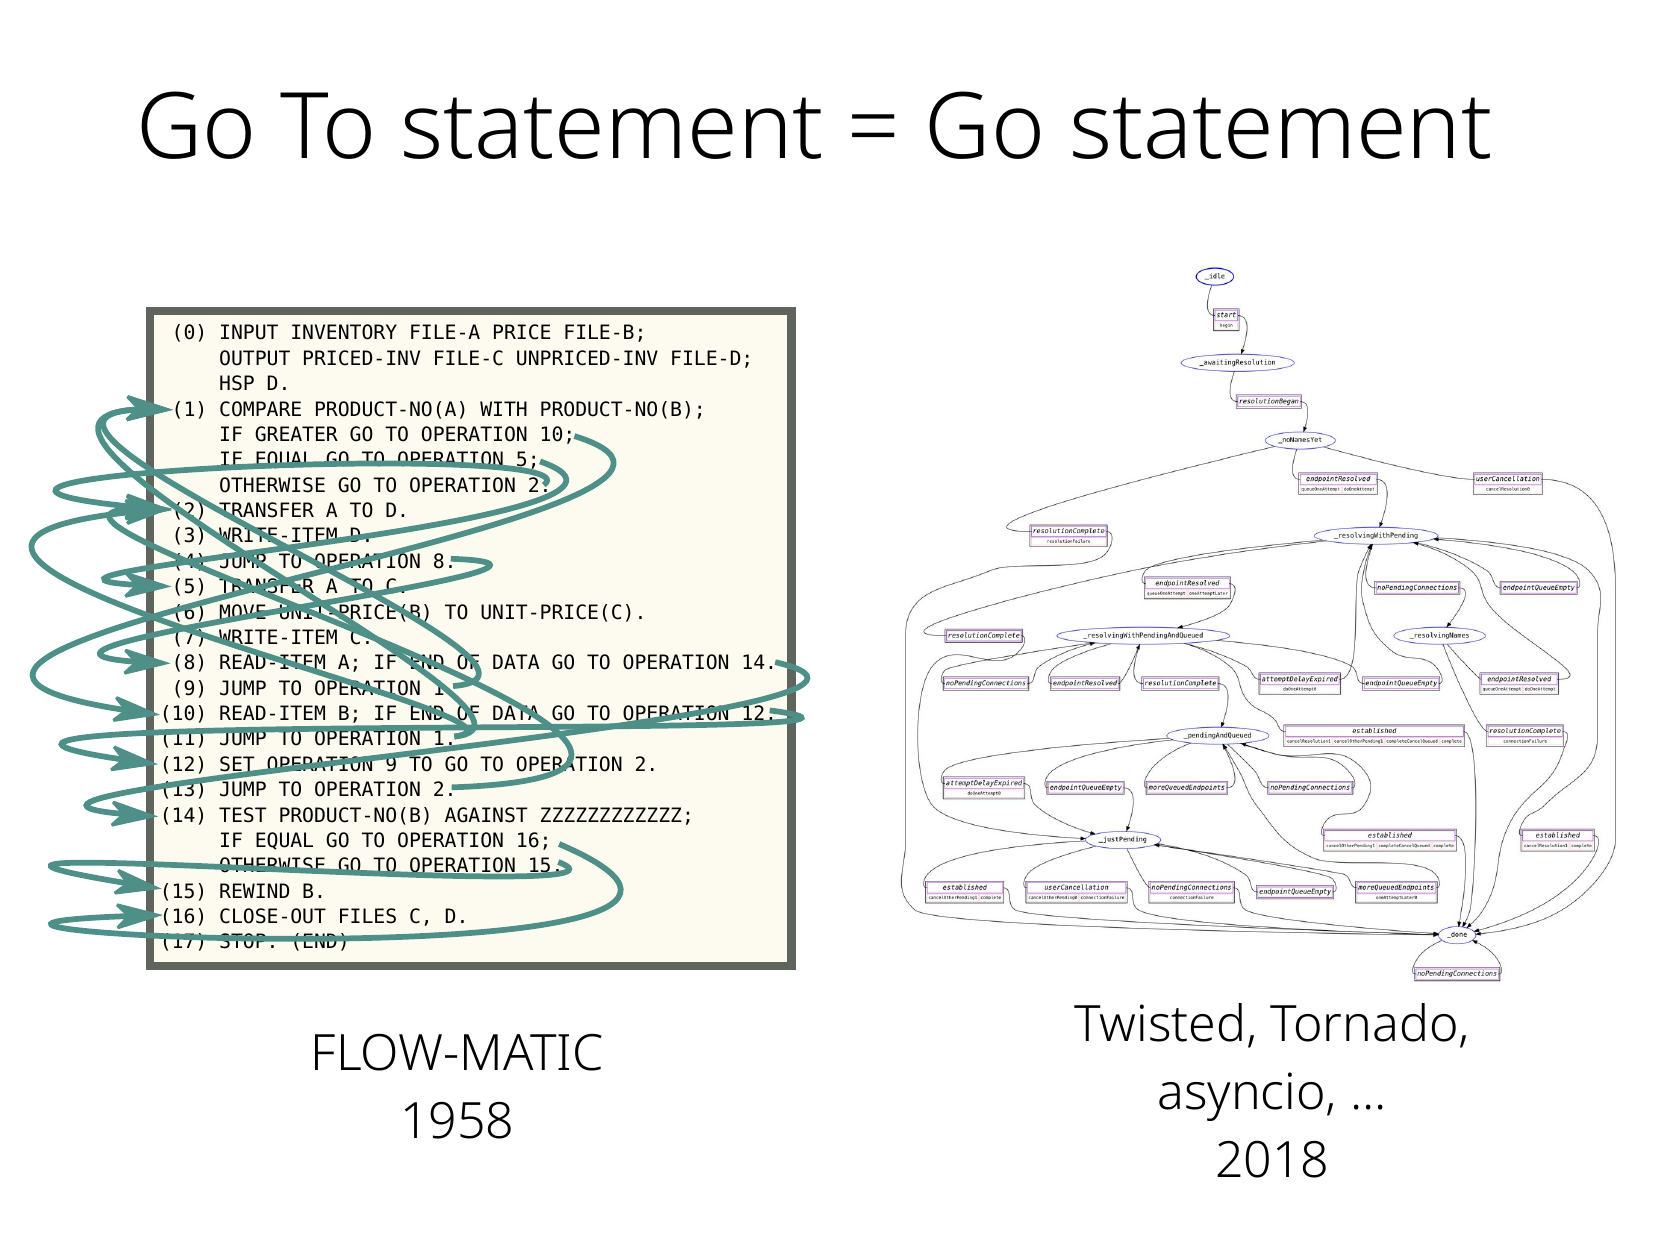

# Go To statement = Go statement
Twisted, Tornado, asyncio, ...
2018
FLOW-MATIC
1958